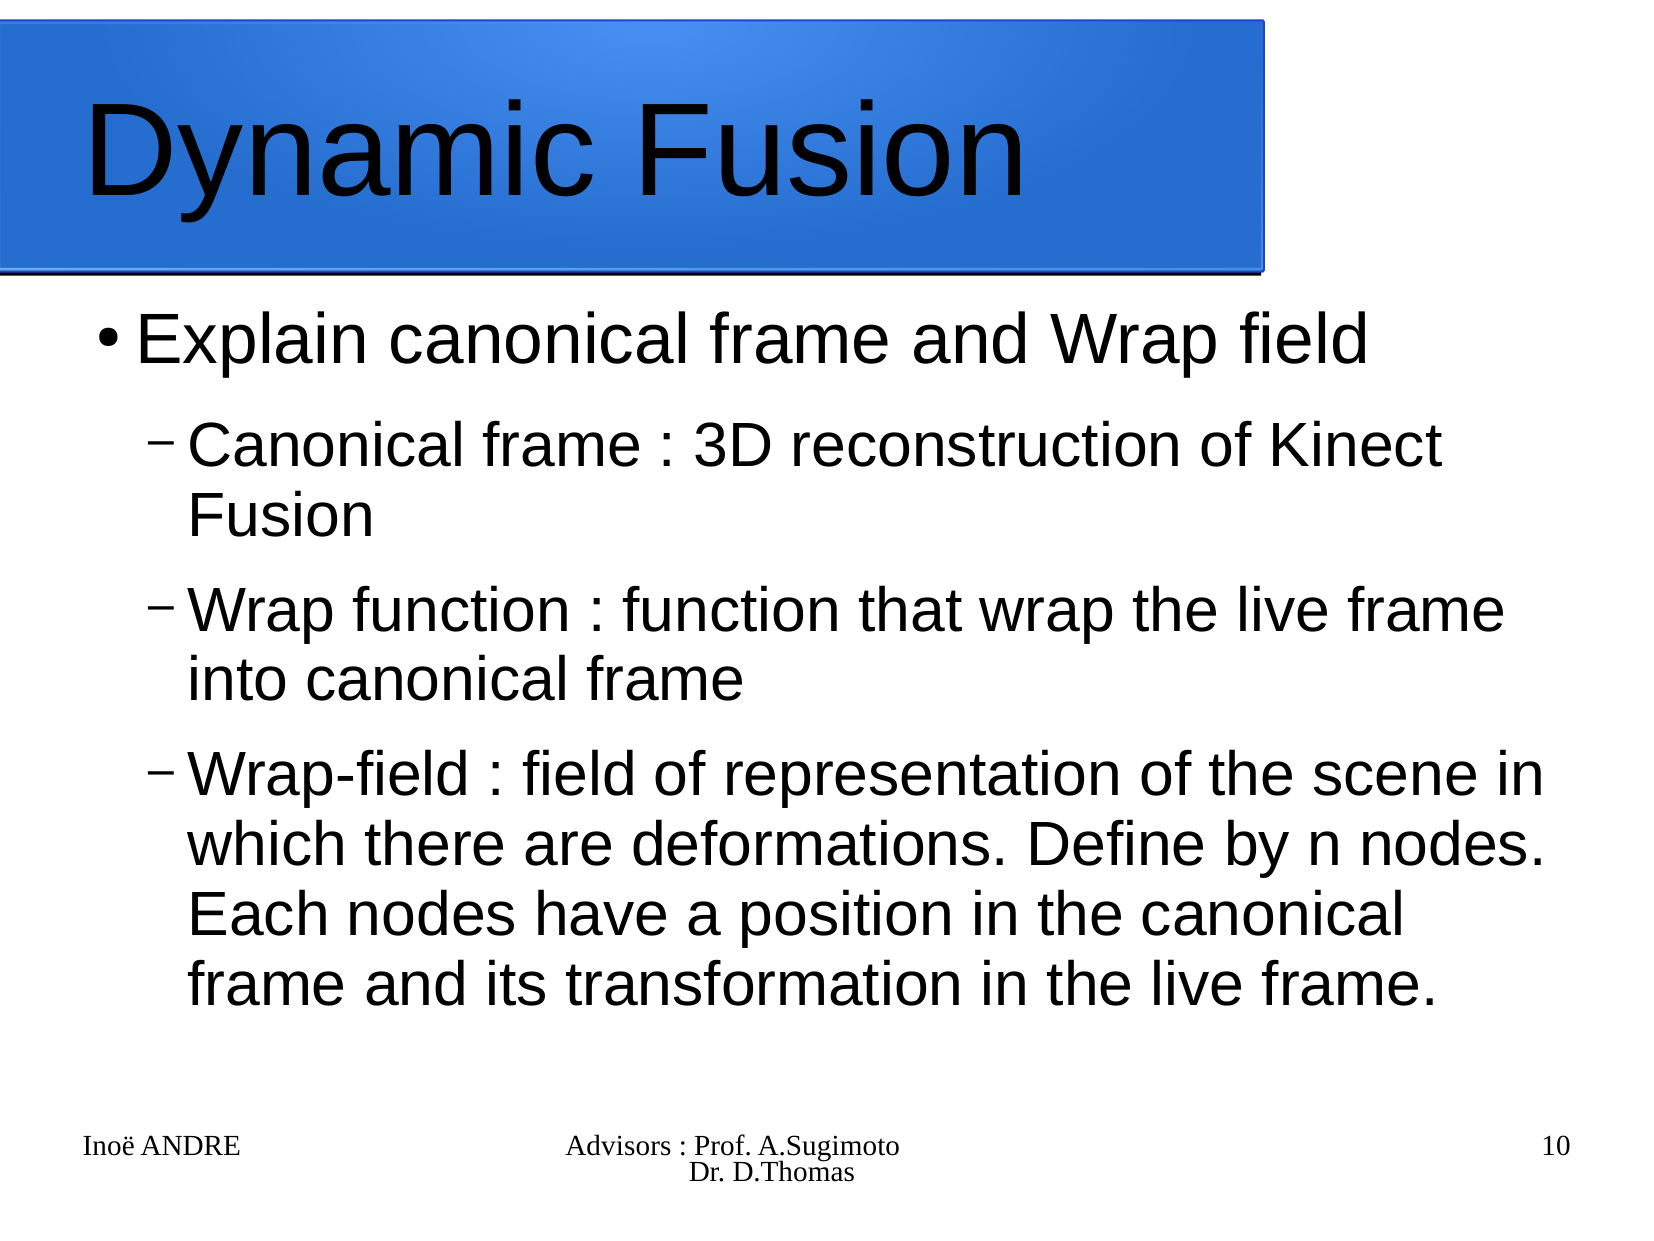

# Dynamic Fusion
Explain canonical frame and Wrap field
Canonical frame : 3D reconstruction of Kinect Fusion
Wrap function : function that wrap the live frame into canonical frame
Wrap-field : field of representation of the scene in which there are deformations. Define by n nodes. Each nodes have a position in the canonical frame and its transformation in the live frame.
Inoë ANDRE
Advisors : Prof. A.Sugimoto Dr. D.Thomas
10